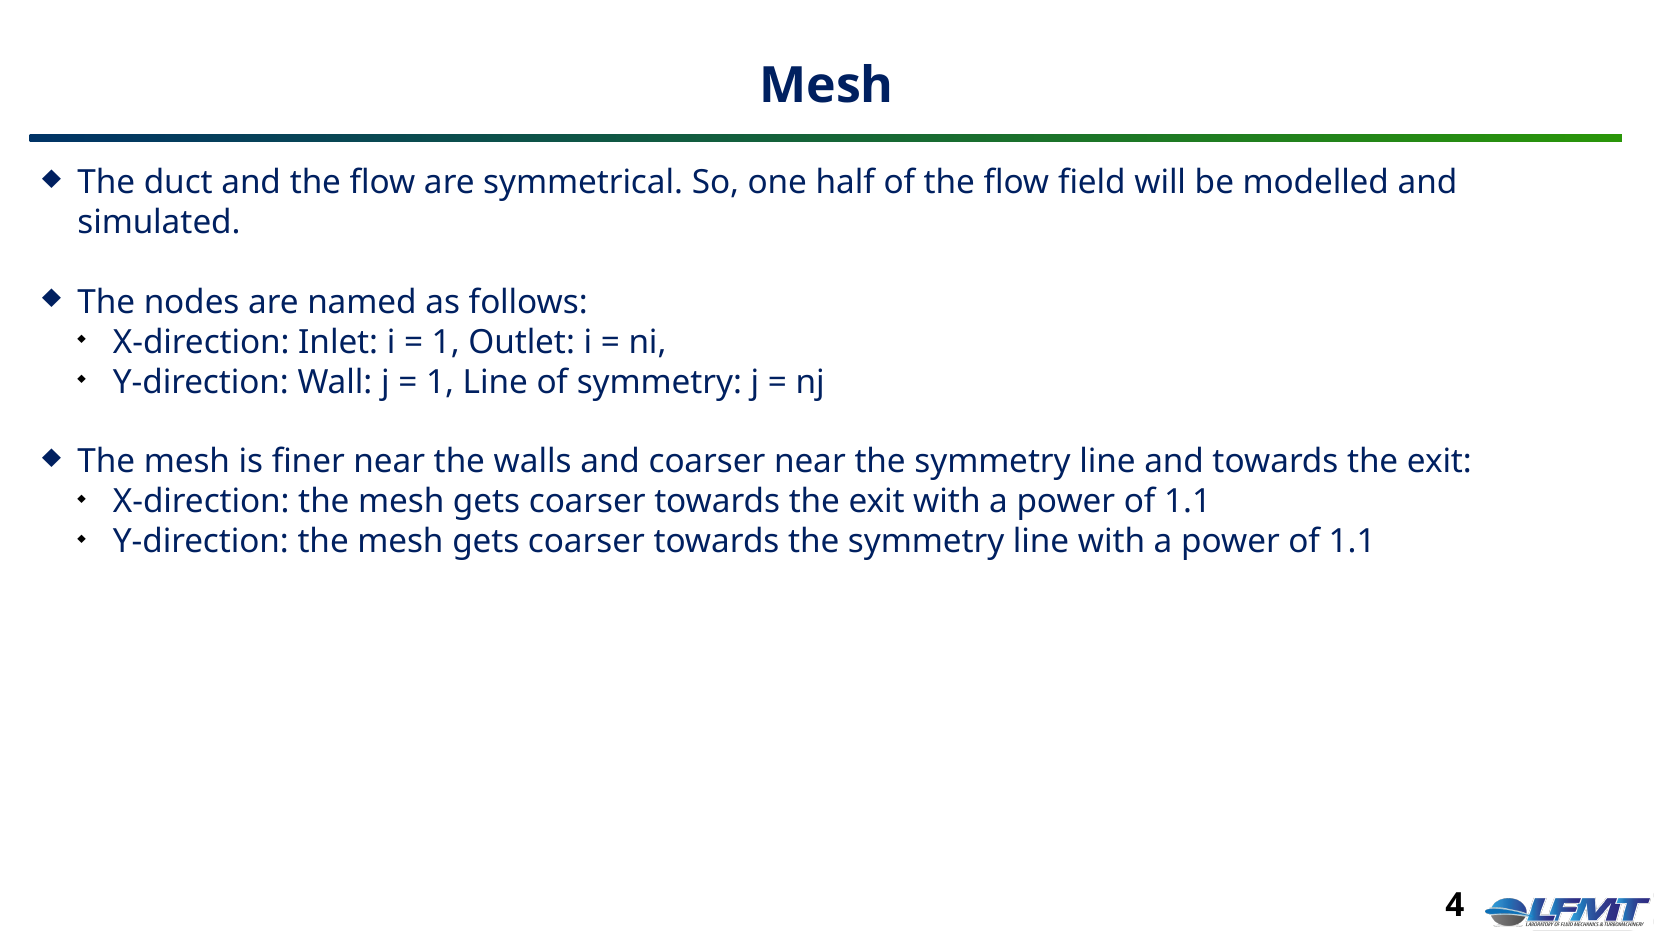

# Mesh
The duct and the flow are symmetrical. So, one half of the flow field will be modelled and simulated.
The nodes are named as follows:
X-direction: Inlet: i = 1, Outlet: i = ni,
Y-direction: Wall: j = 1, Line of symmetry: j = nj
The mesh is finer near the walls and coarser near the symmetry line and towards the exit:
X-direction: the mesh gets coarser towards the exit with a power of 1.1
Y-direction: the mesh gets coarser towards the symmetry line with a power of 1.1